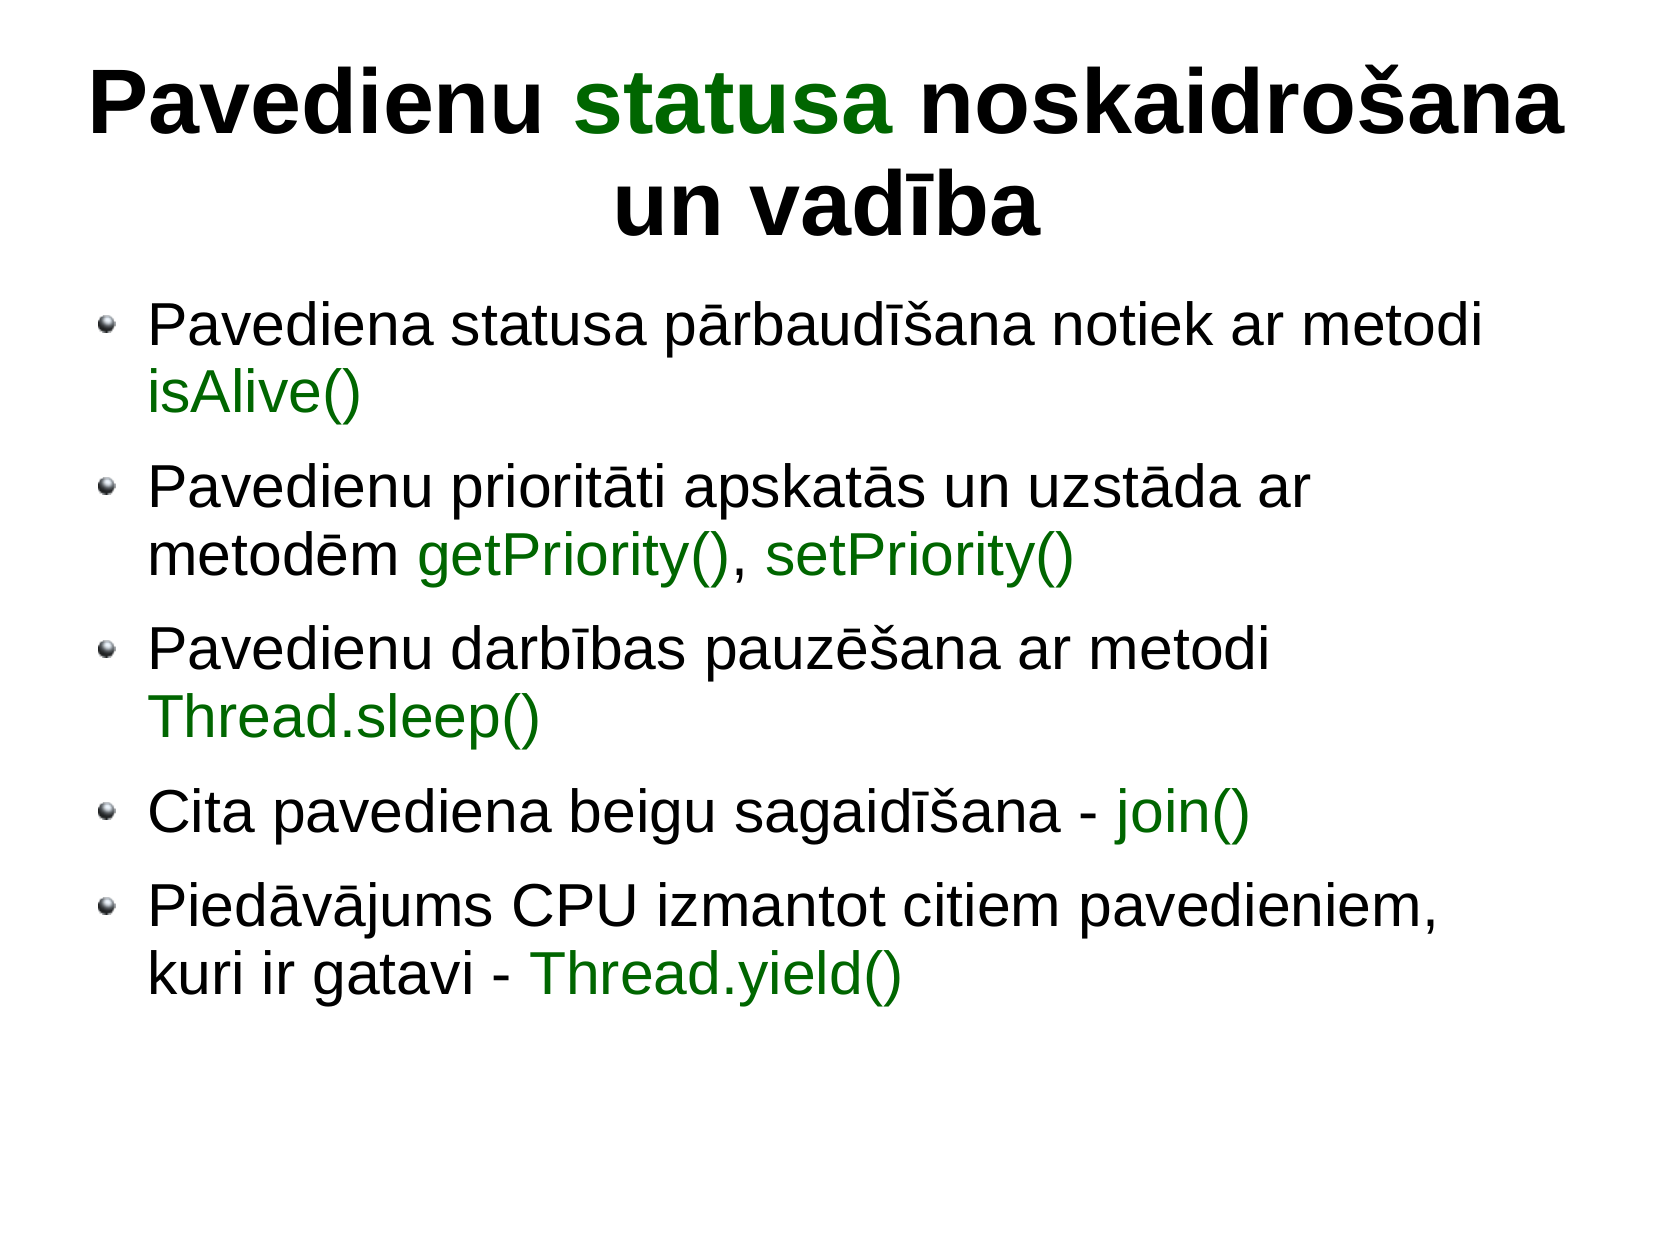

# Pavedienu statusa noskaidrošana un vadība
Pavediena statusa pārbaudīšana notiek ar metodi isAlive()
Pavedienu prioritāti apskatās un uzstāda ar metodēm getPriority(), setPriority()
Pavedienu darbības pauzēšana ar metodi Thread.sleep()
Cita pavediena beigu sagaidīšana - join()
Piedāvājums CPU izmantot citiem pavedieniem, kuri ir gatavi - Thread.yield()